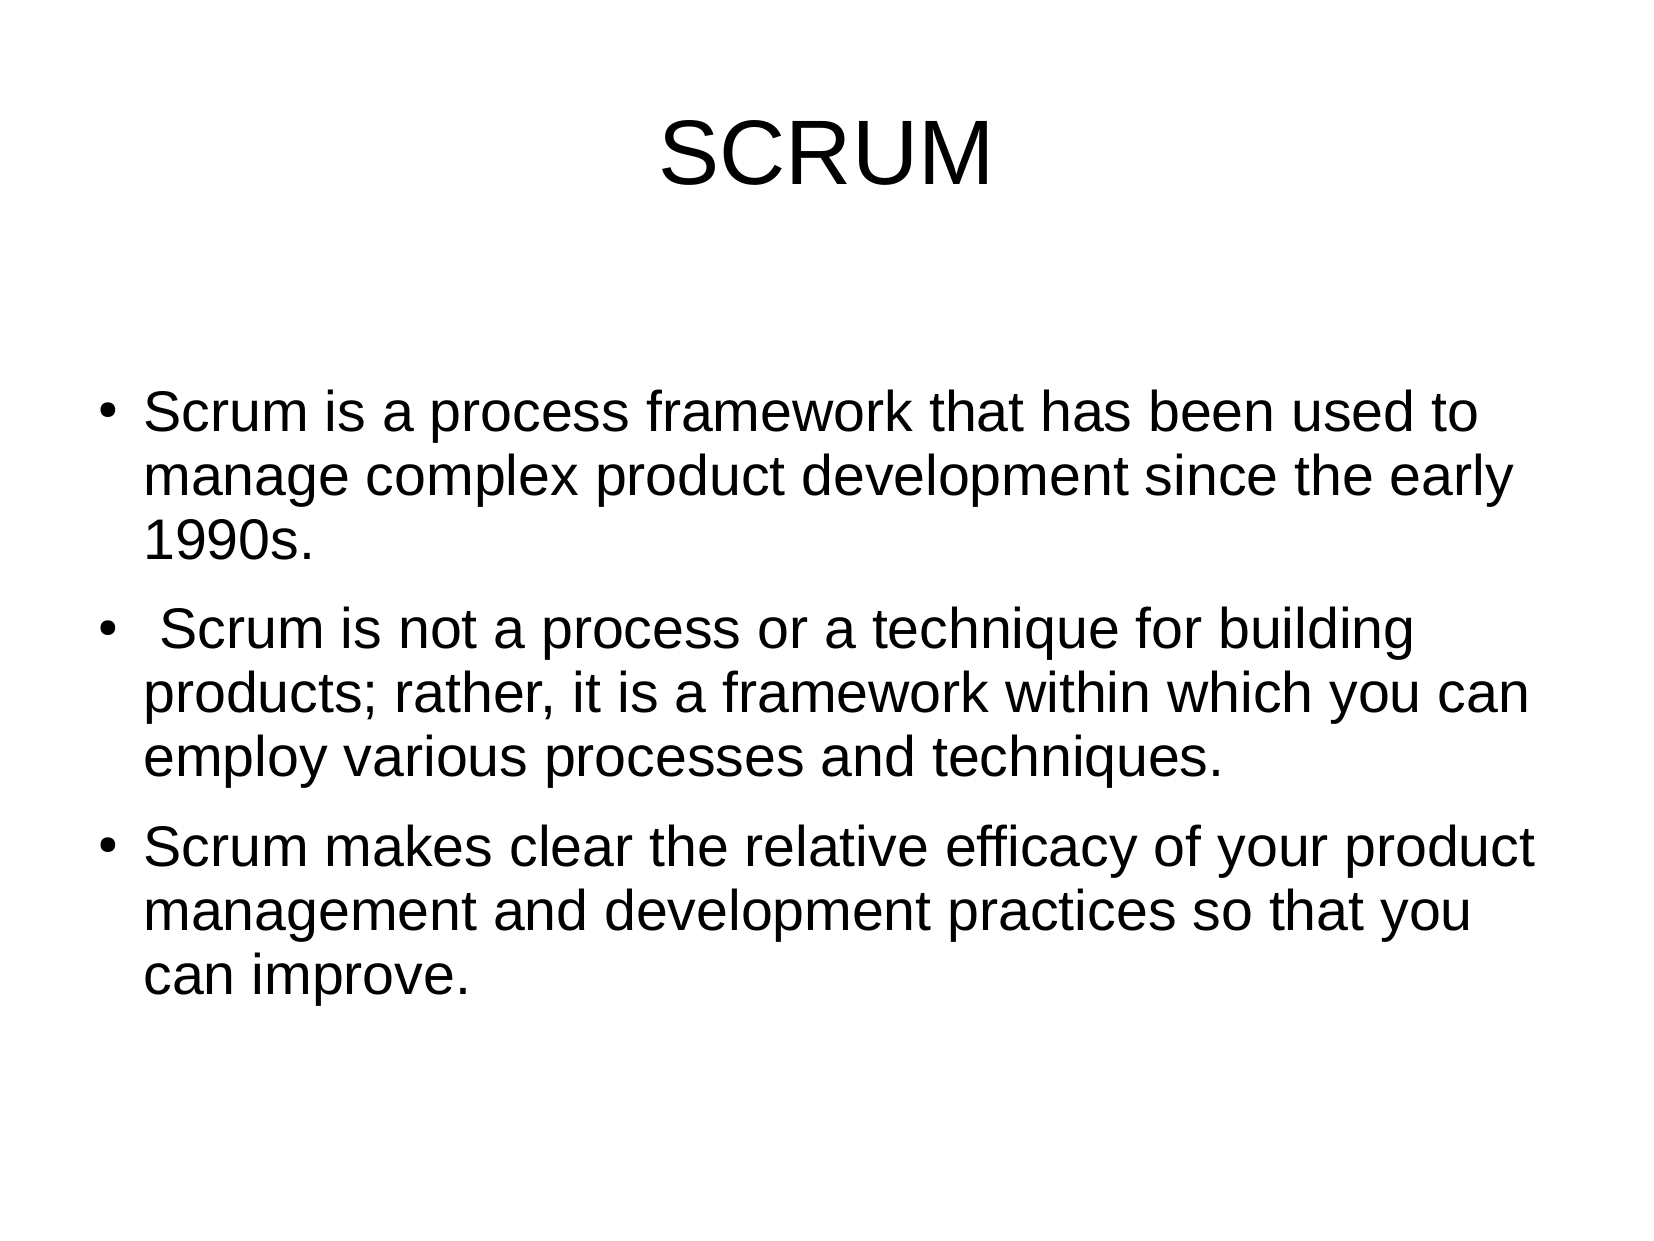

# SCRUM
Scrum is a process framework that has been used to manage complex product development since the early 1990s.
 Scrum is not a process or a technique for building products; rather, it is a framework within which you can employ various processes and techniques.
Scrum makes clear the relative efficacy of your product management and development practices so that you can improve.